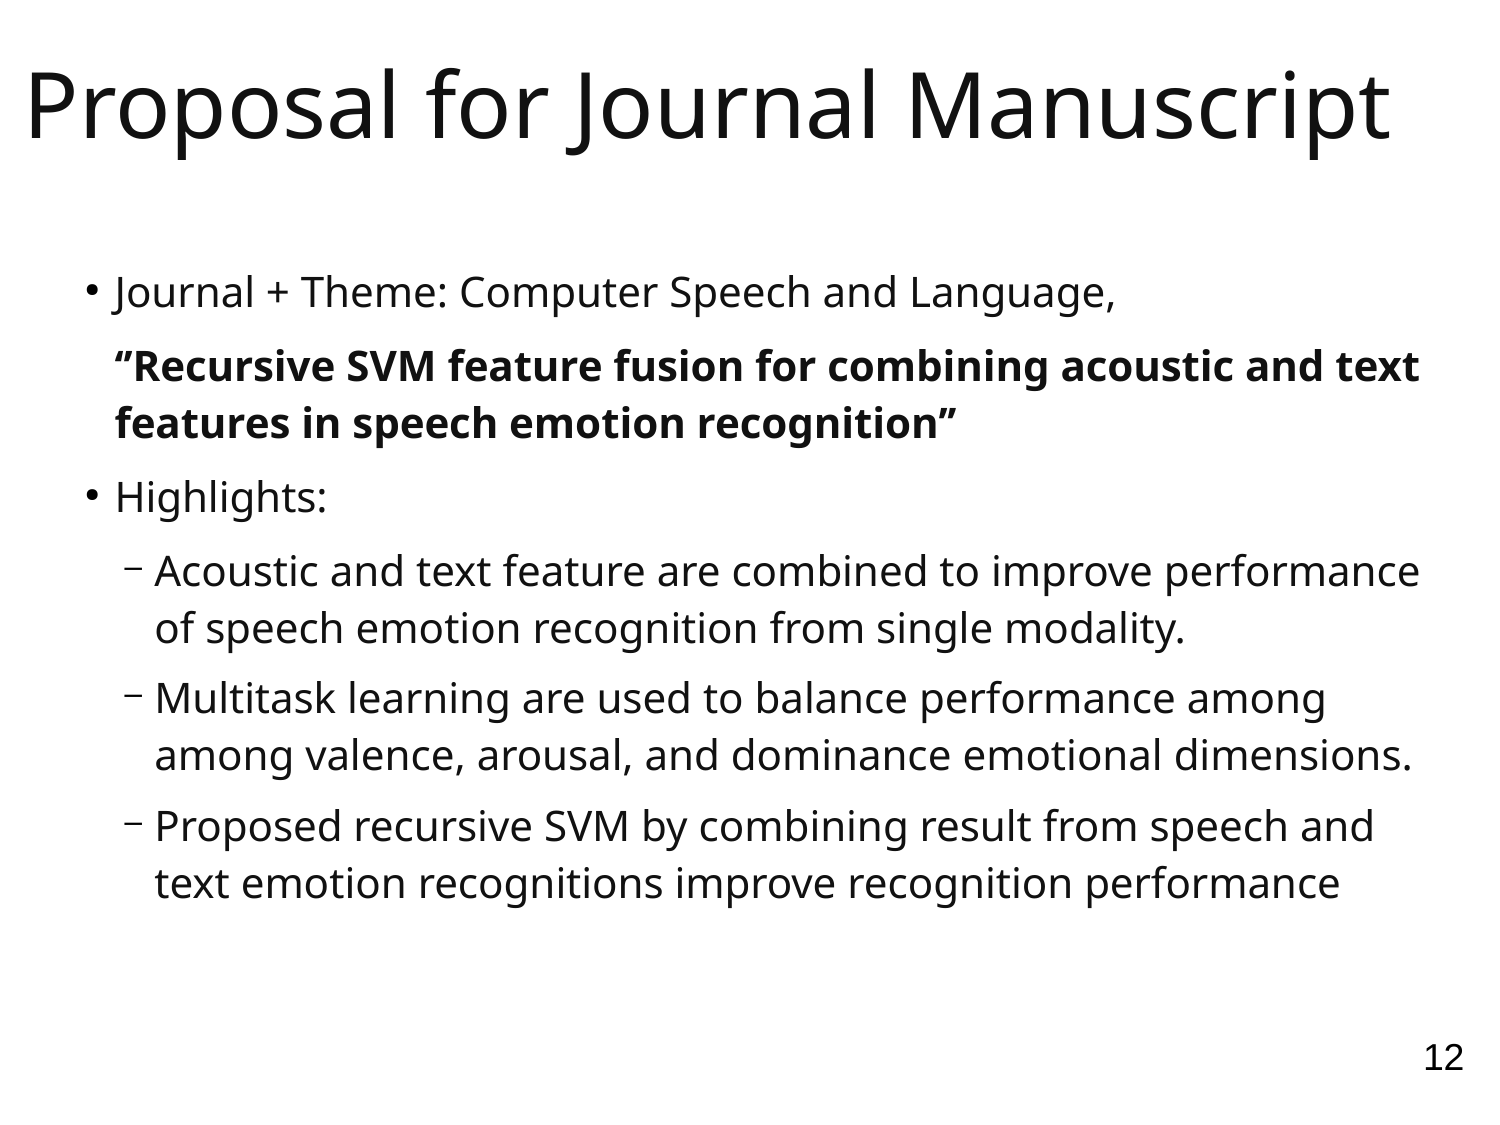

# Proposal for Journal Manuscript
Journal + Theme: Computer Speech and Language,
‘’Recursive SVM feature fusion for combining acoustic and text features in speech emotion recognition’’
Highlights:
Acoustic and text feature are combined to improve performance of speech emotion recognition from single modality.
Multitask learning are used to balance performance among among valence, arousal, and dominance emotional dimensions.
Proposed recursive SVM by combining result from speech and text emotion recognitions improve recognition performance